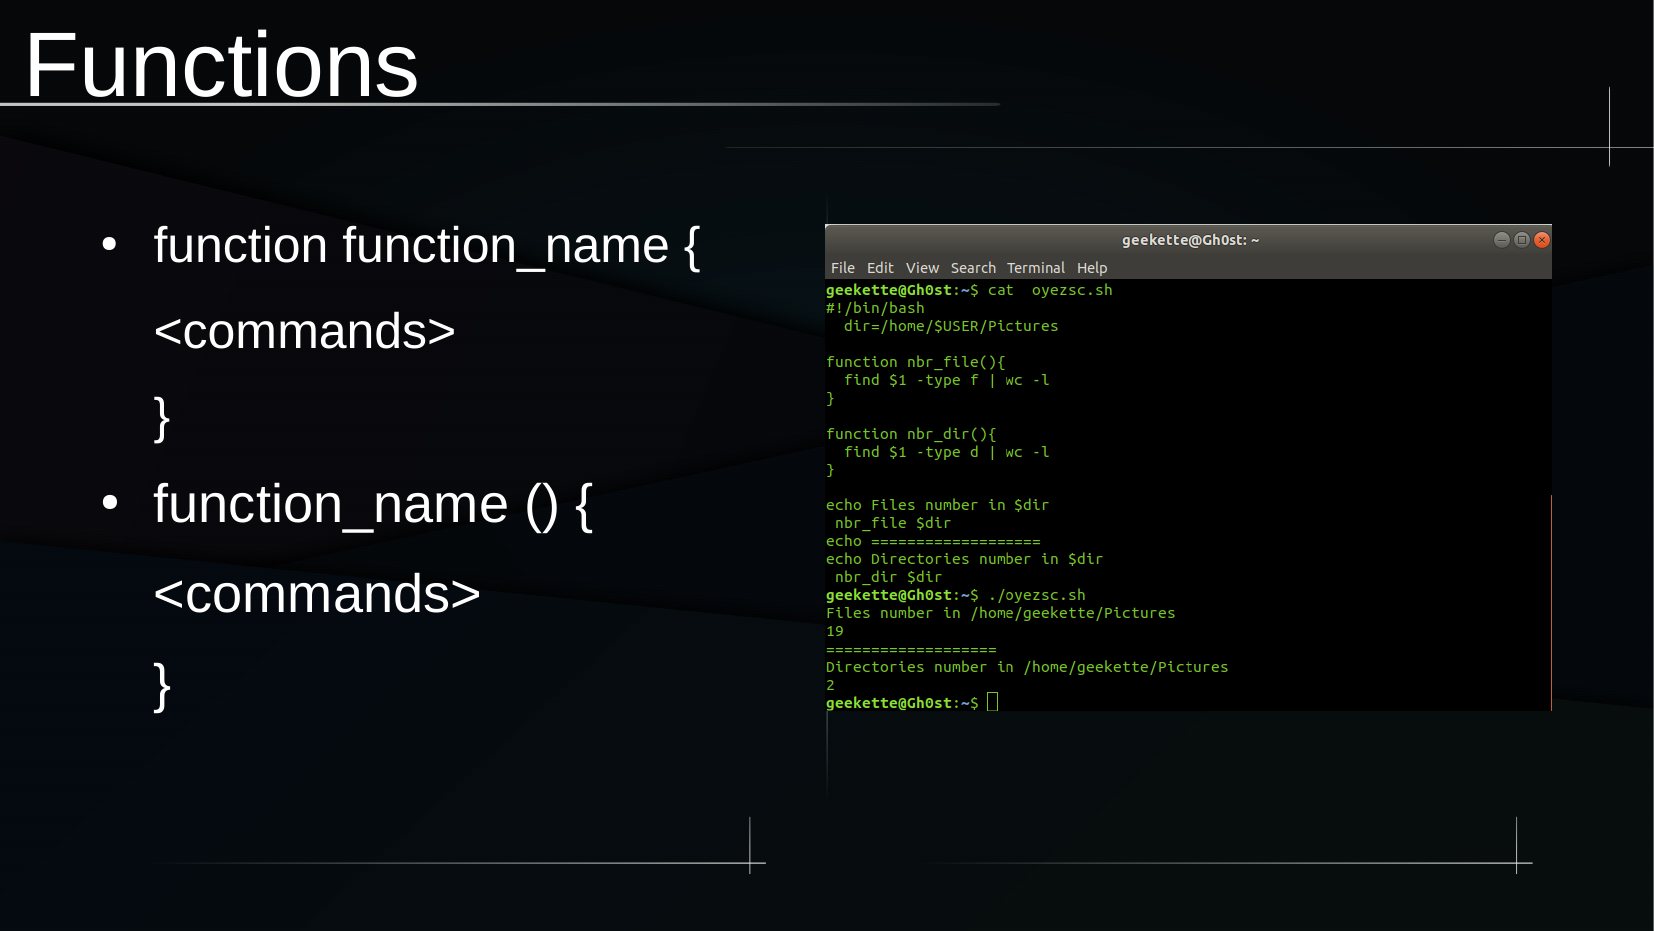

# Functions
function function_name {
<commands>
}
function_name () {
<commands>
}